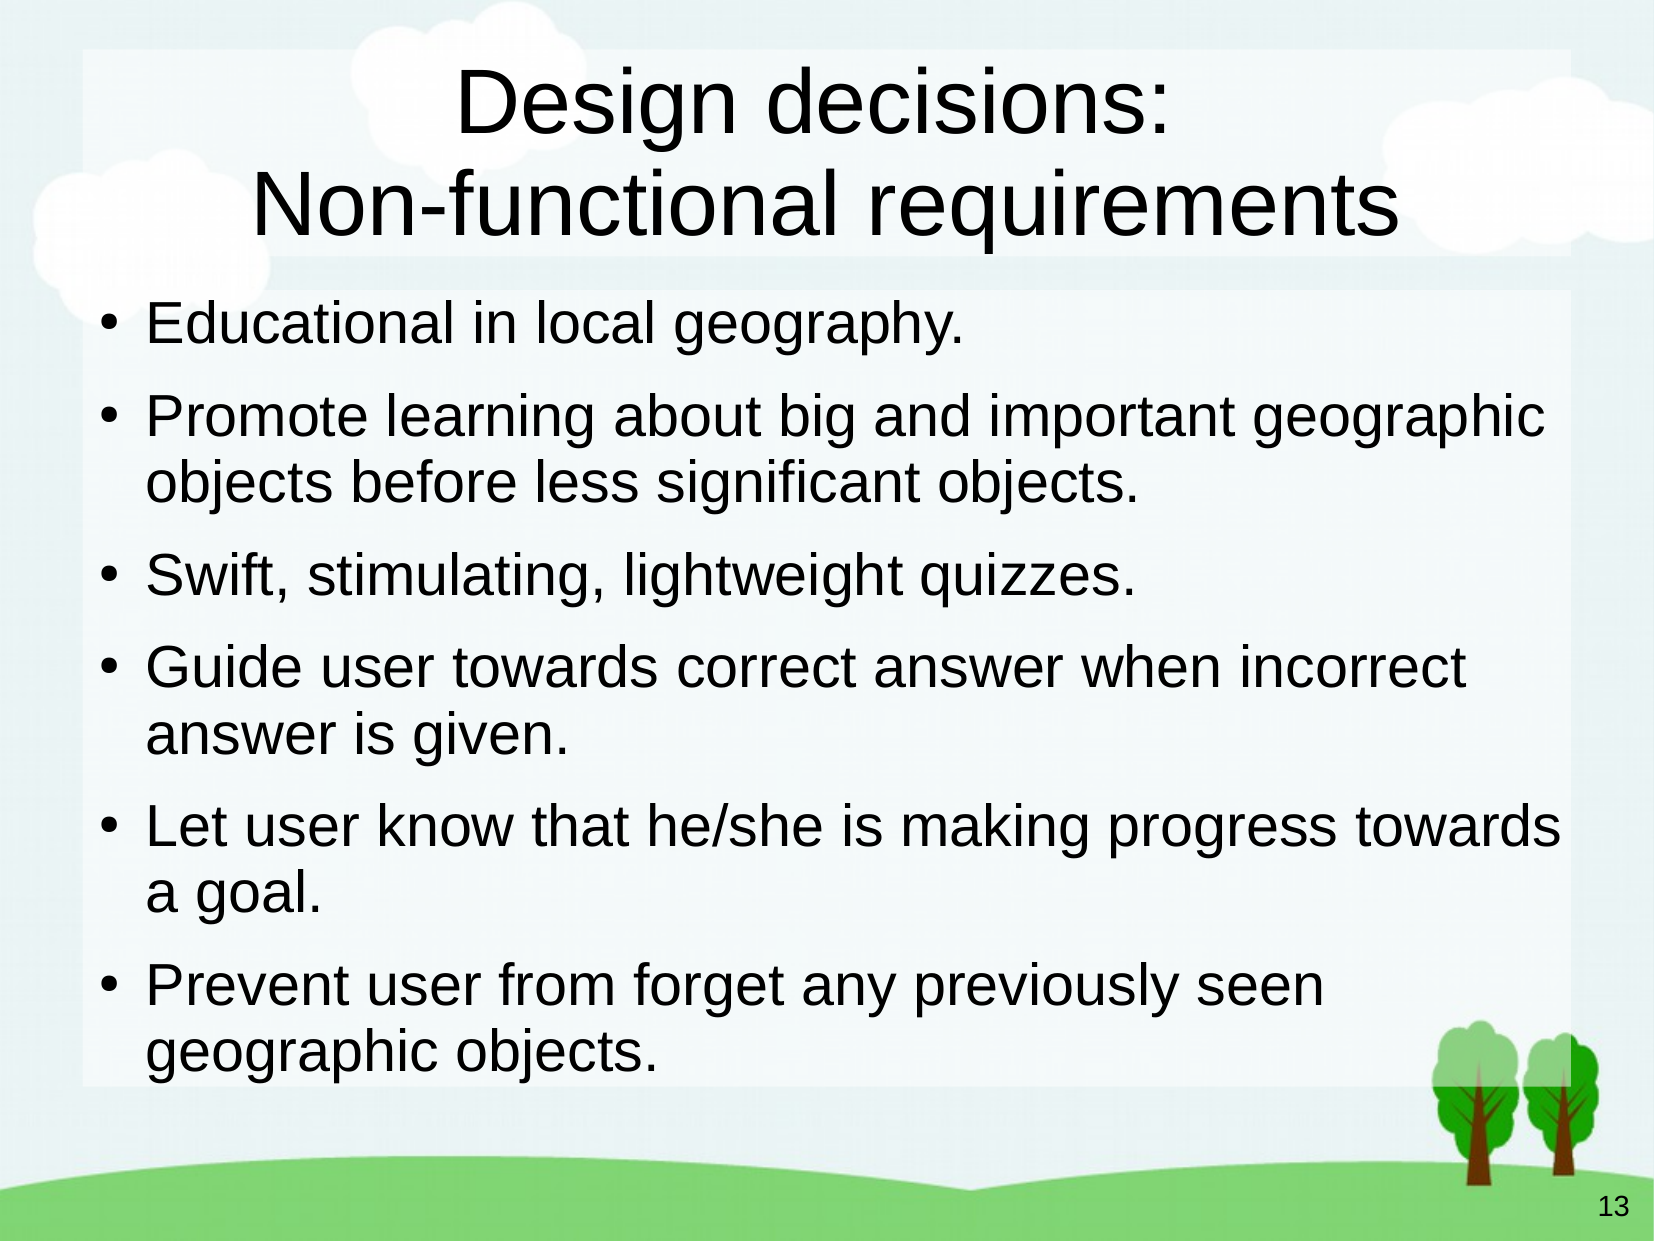

# Design decisions: Non-functional requirements
Educational in local geography.
Promote learning about big and important geographic objects before less significant objects.
Swift, stimulating, lightweight quizzes.
Guide user towards correct answer when incorrect answer is given.
Let user know that he/she is making progress towards a goal.
Prevent user from forget any previously seen geographic objects.
13